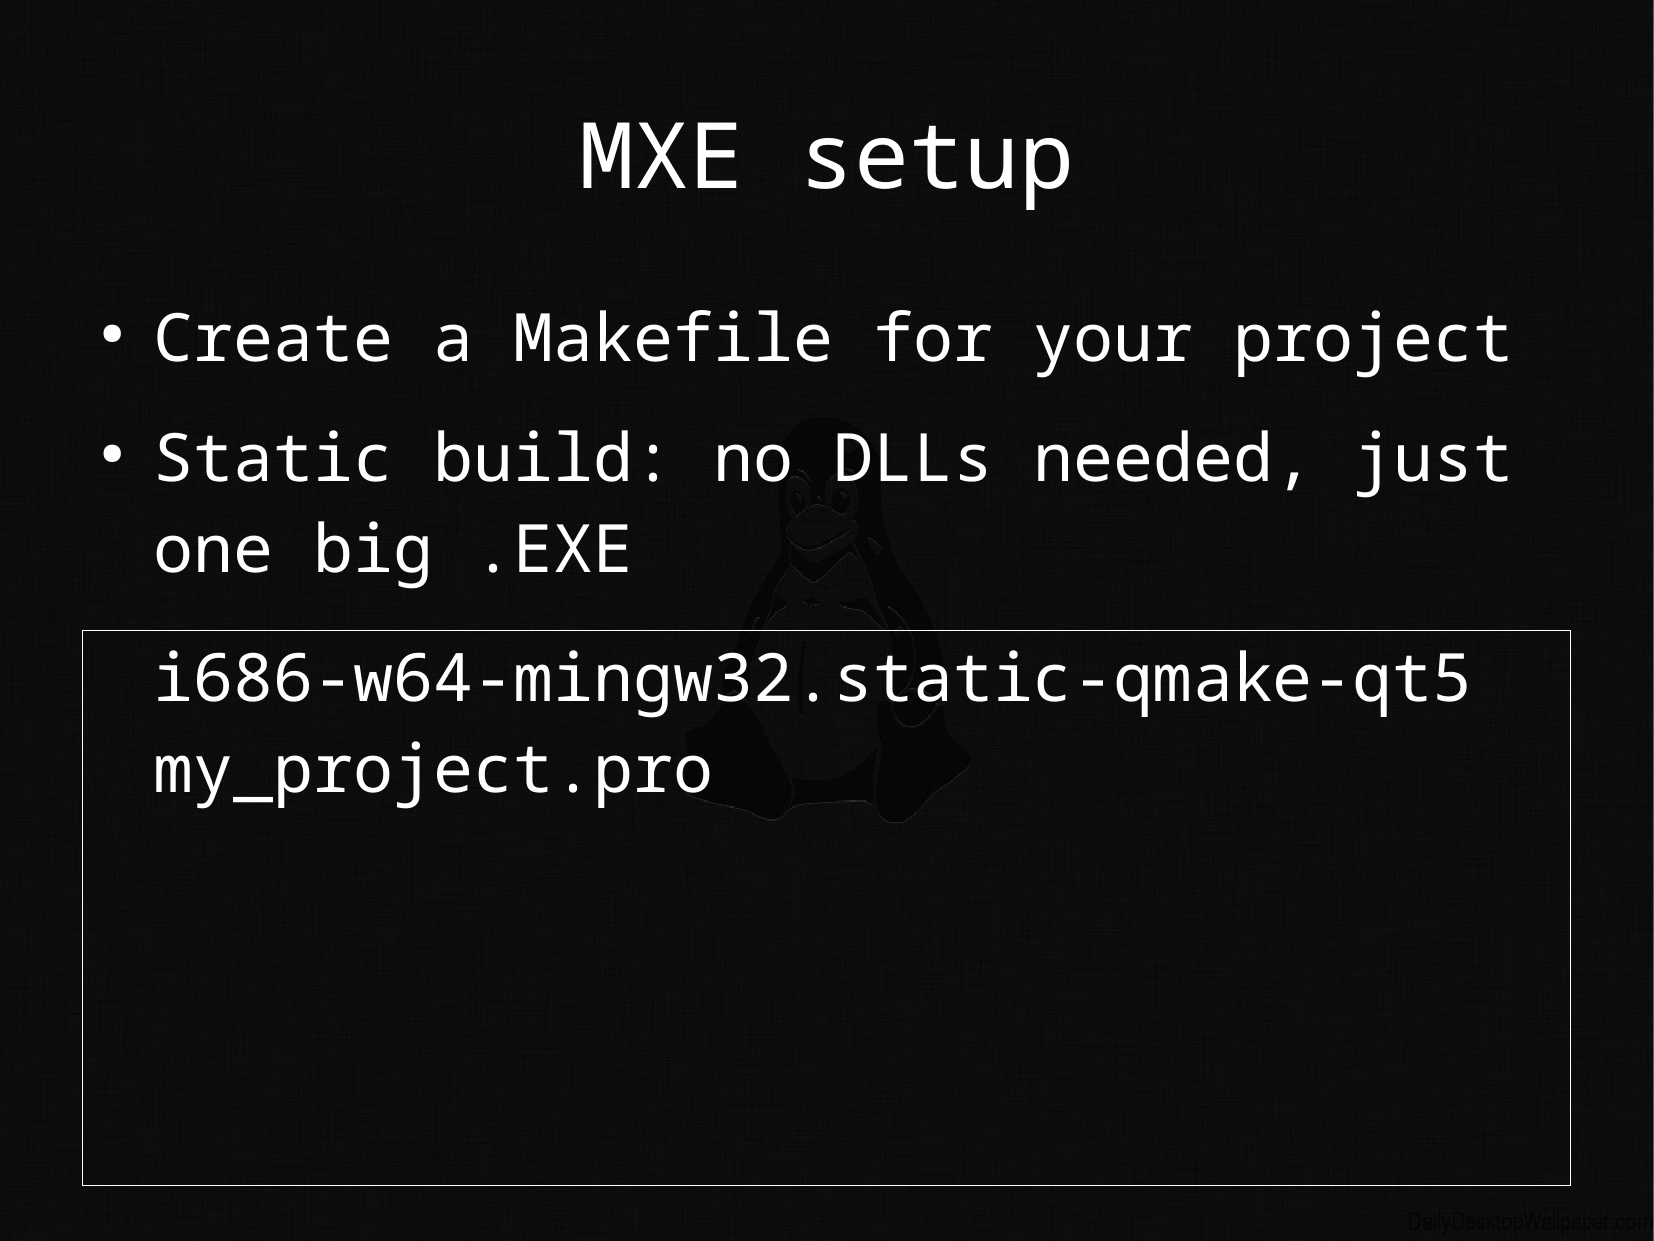

# MXE setup
Create a Makefile for your project
Static build: no DLLs needed, just one big .EXE
i686-w64-mingw32.static-qmake-qt5 my_project.pro